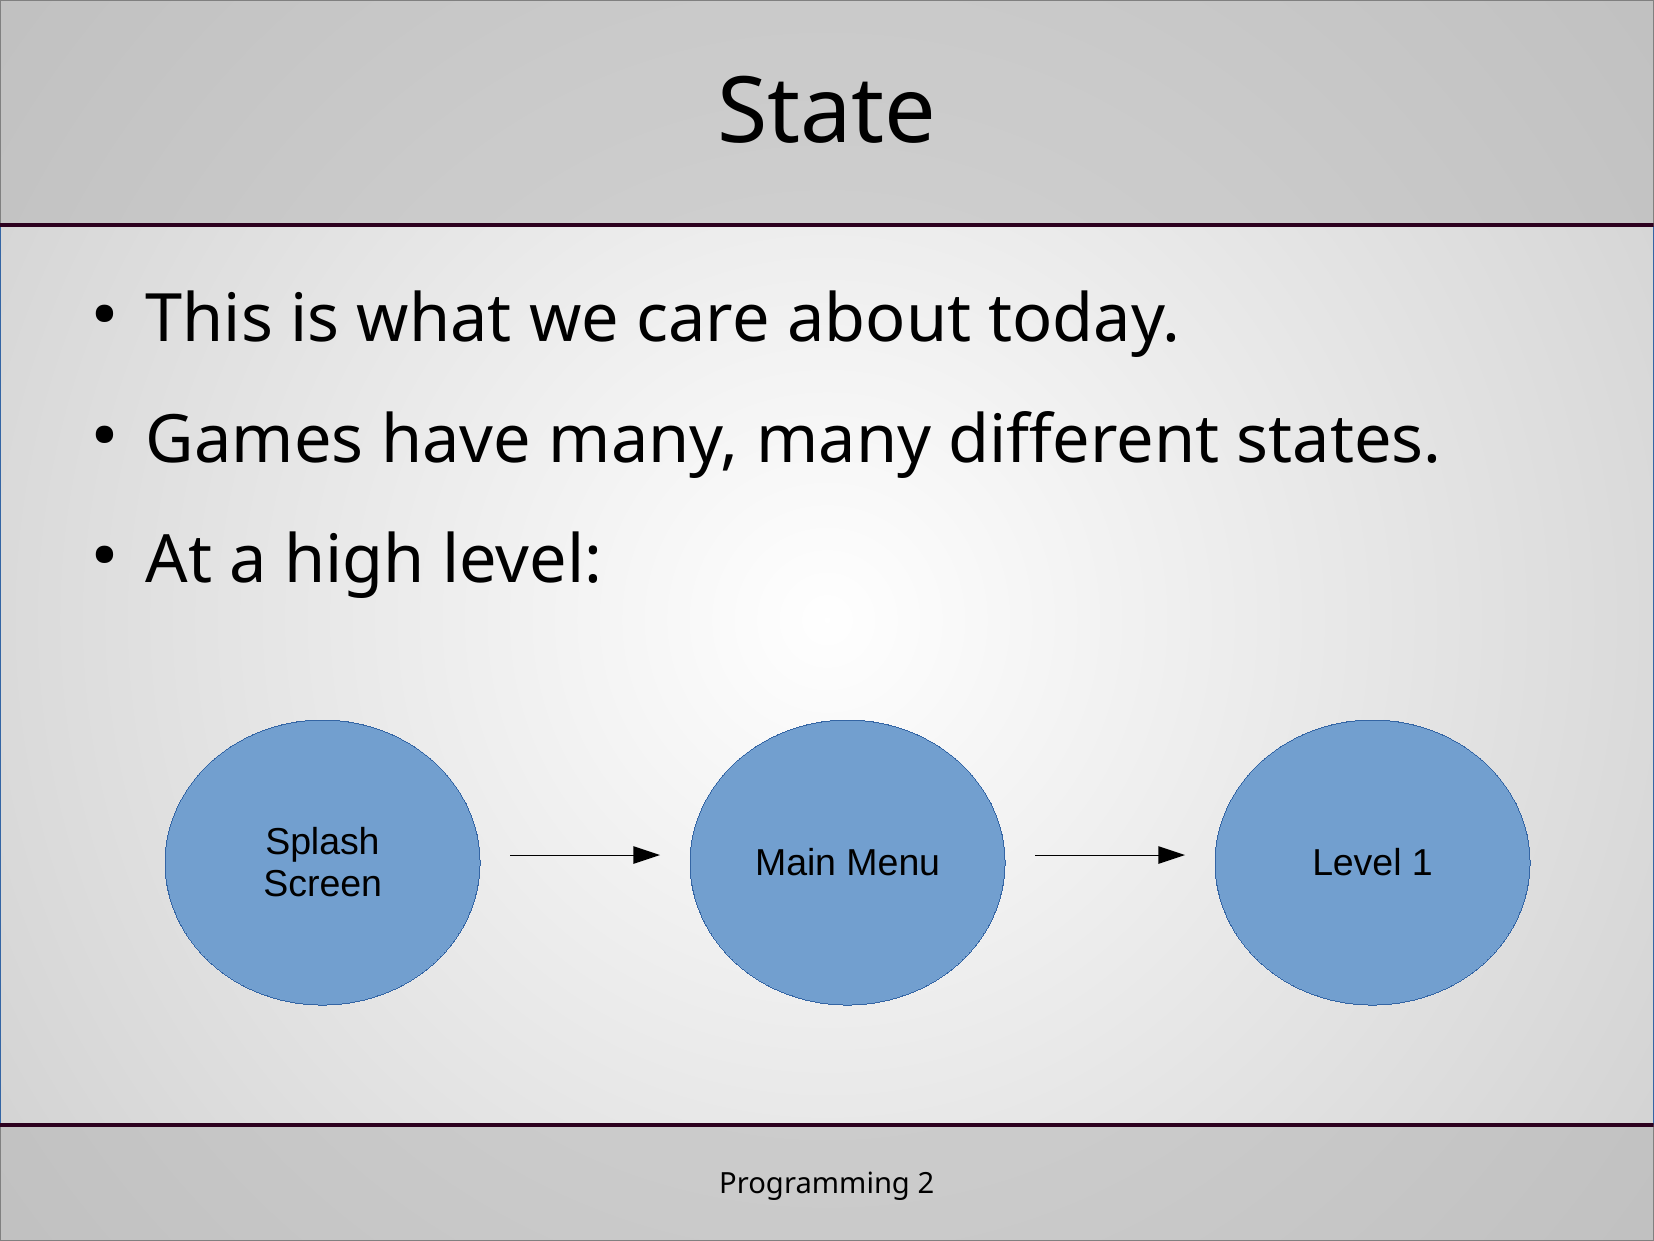

# State
This is what we care about today.
Games have many, many different states.
At a high level:
Splash
Screen
Main Menu
Level 1